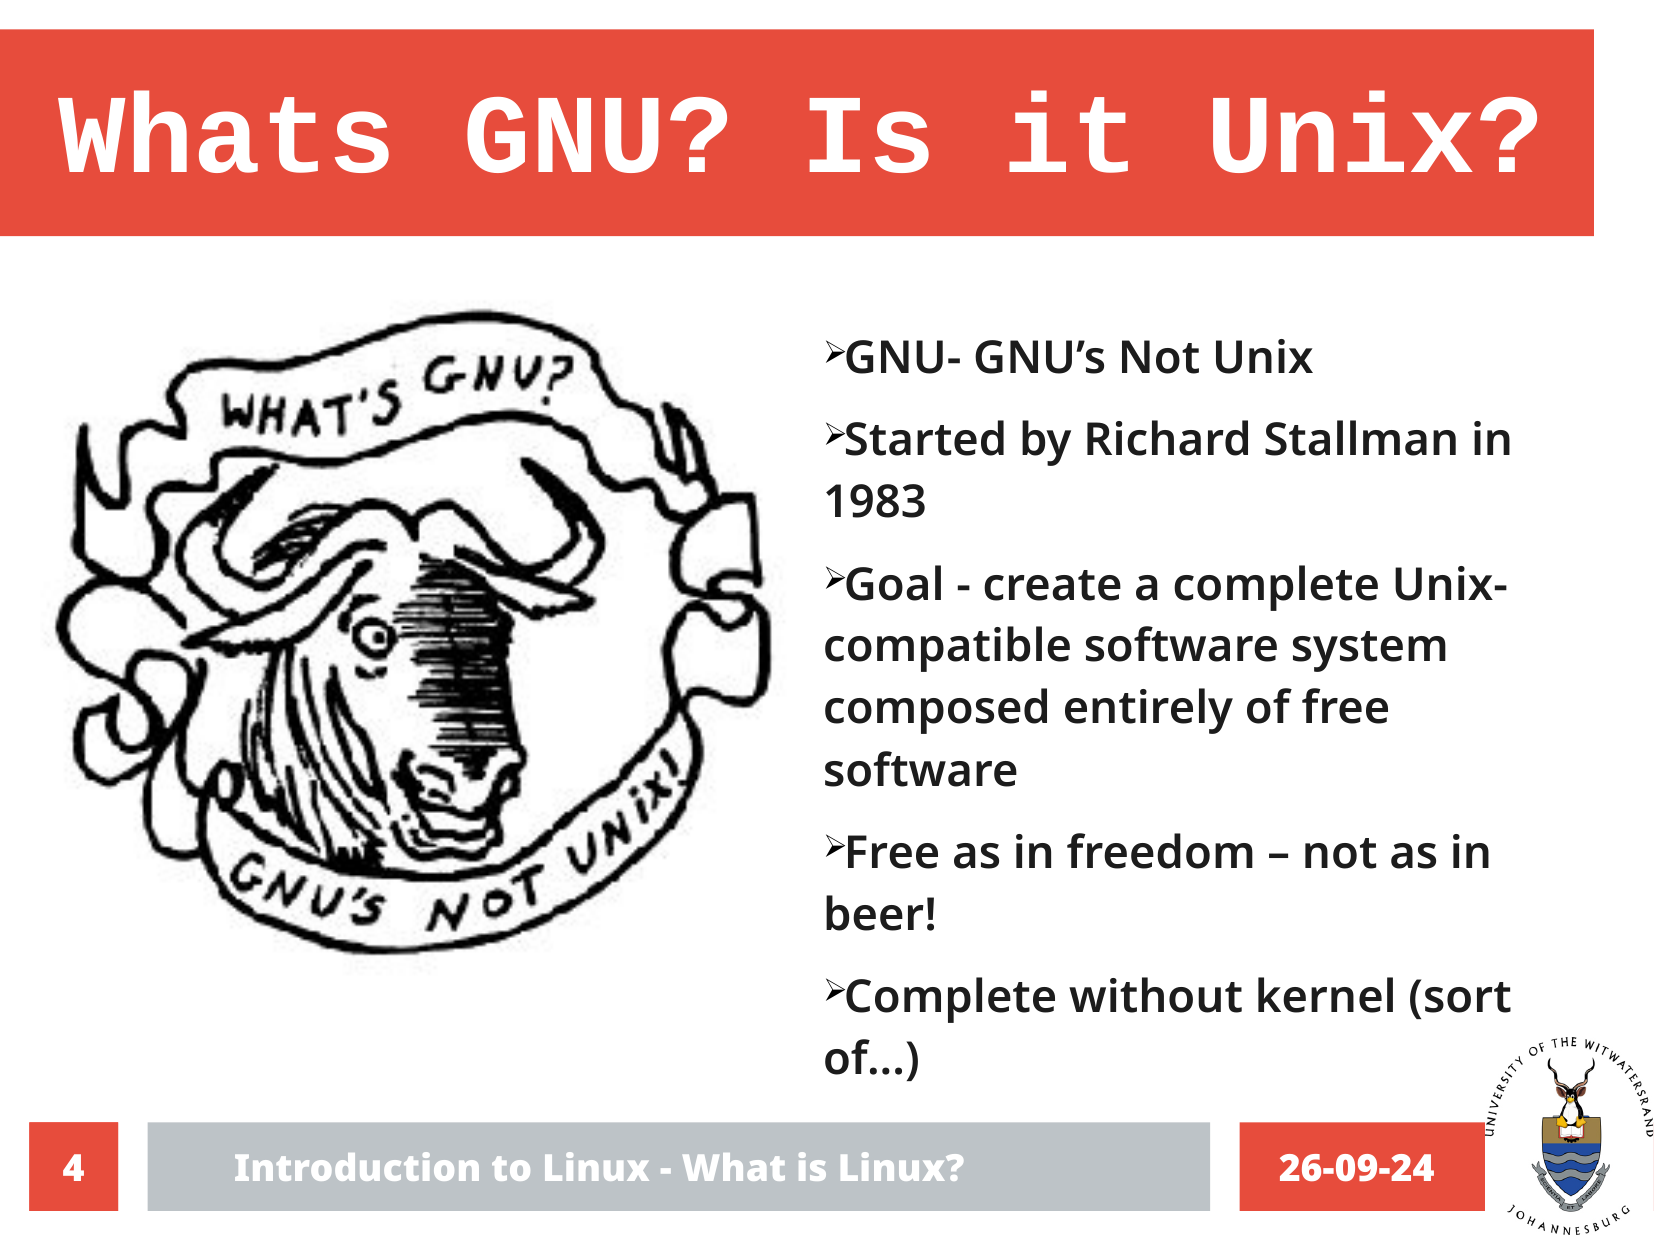

# Whats GNU? Is it Unix?
GNU- GNU’s Not Unix
Started by Richard Stallman in 1983
Goal - create a complete Unix-compatible software system composed entirely of free software
Free as in freedom – not as in beer!
Complete without kernel (sort of...)
4
 Introduction to Linux - What is Linux?